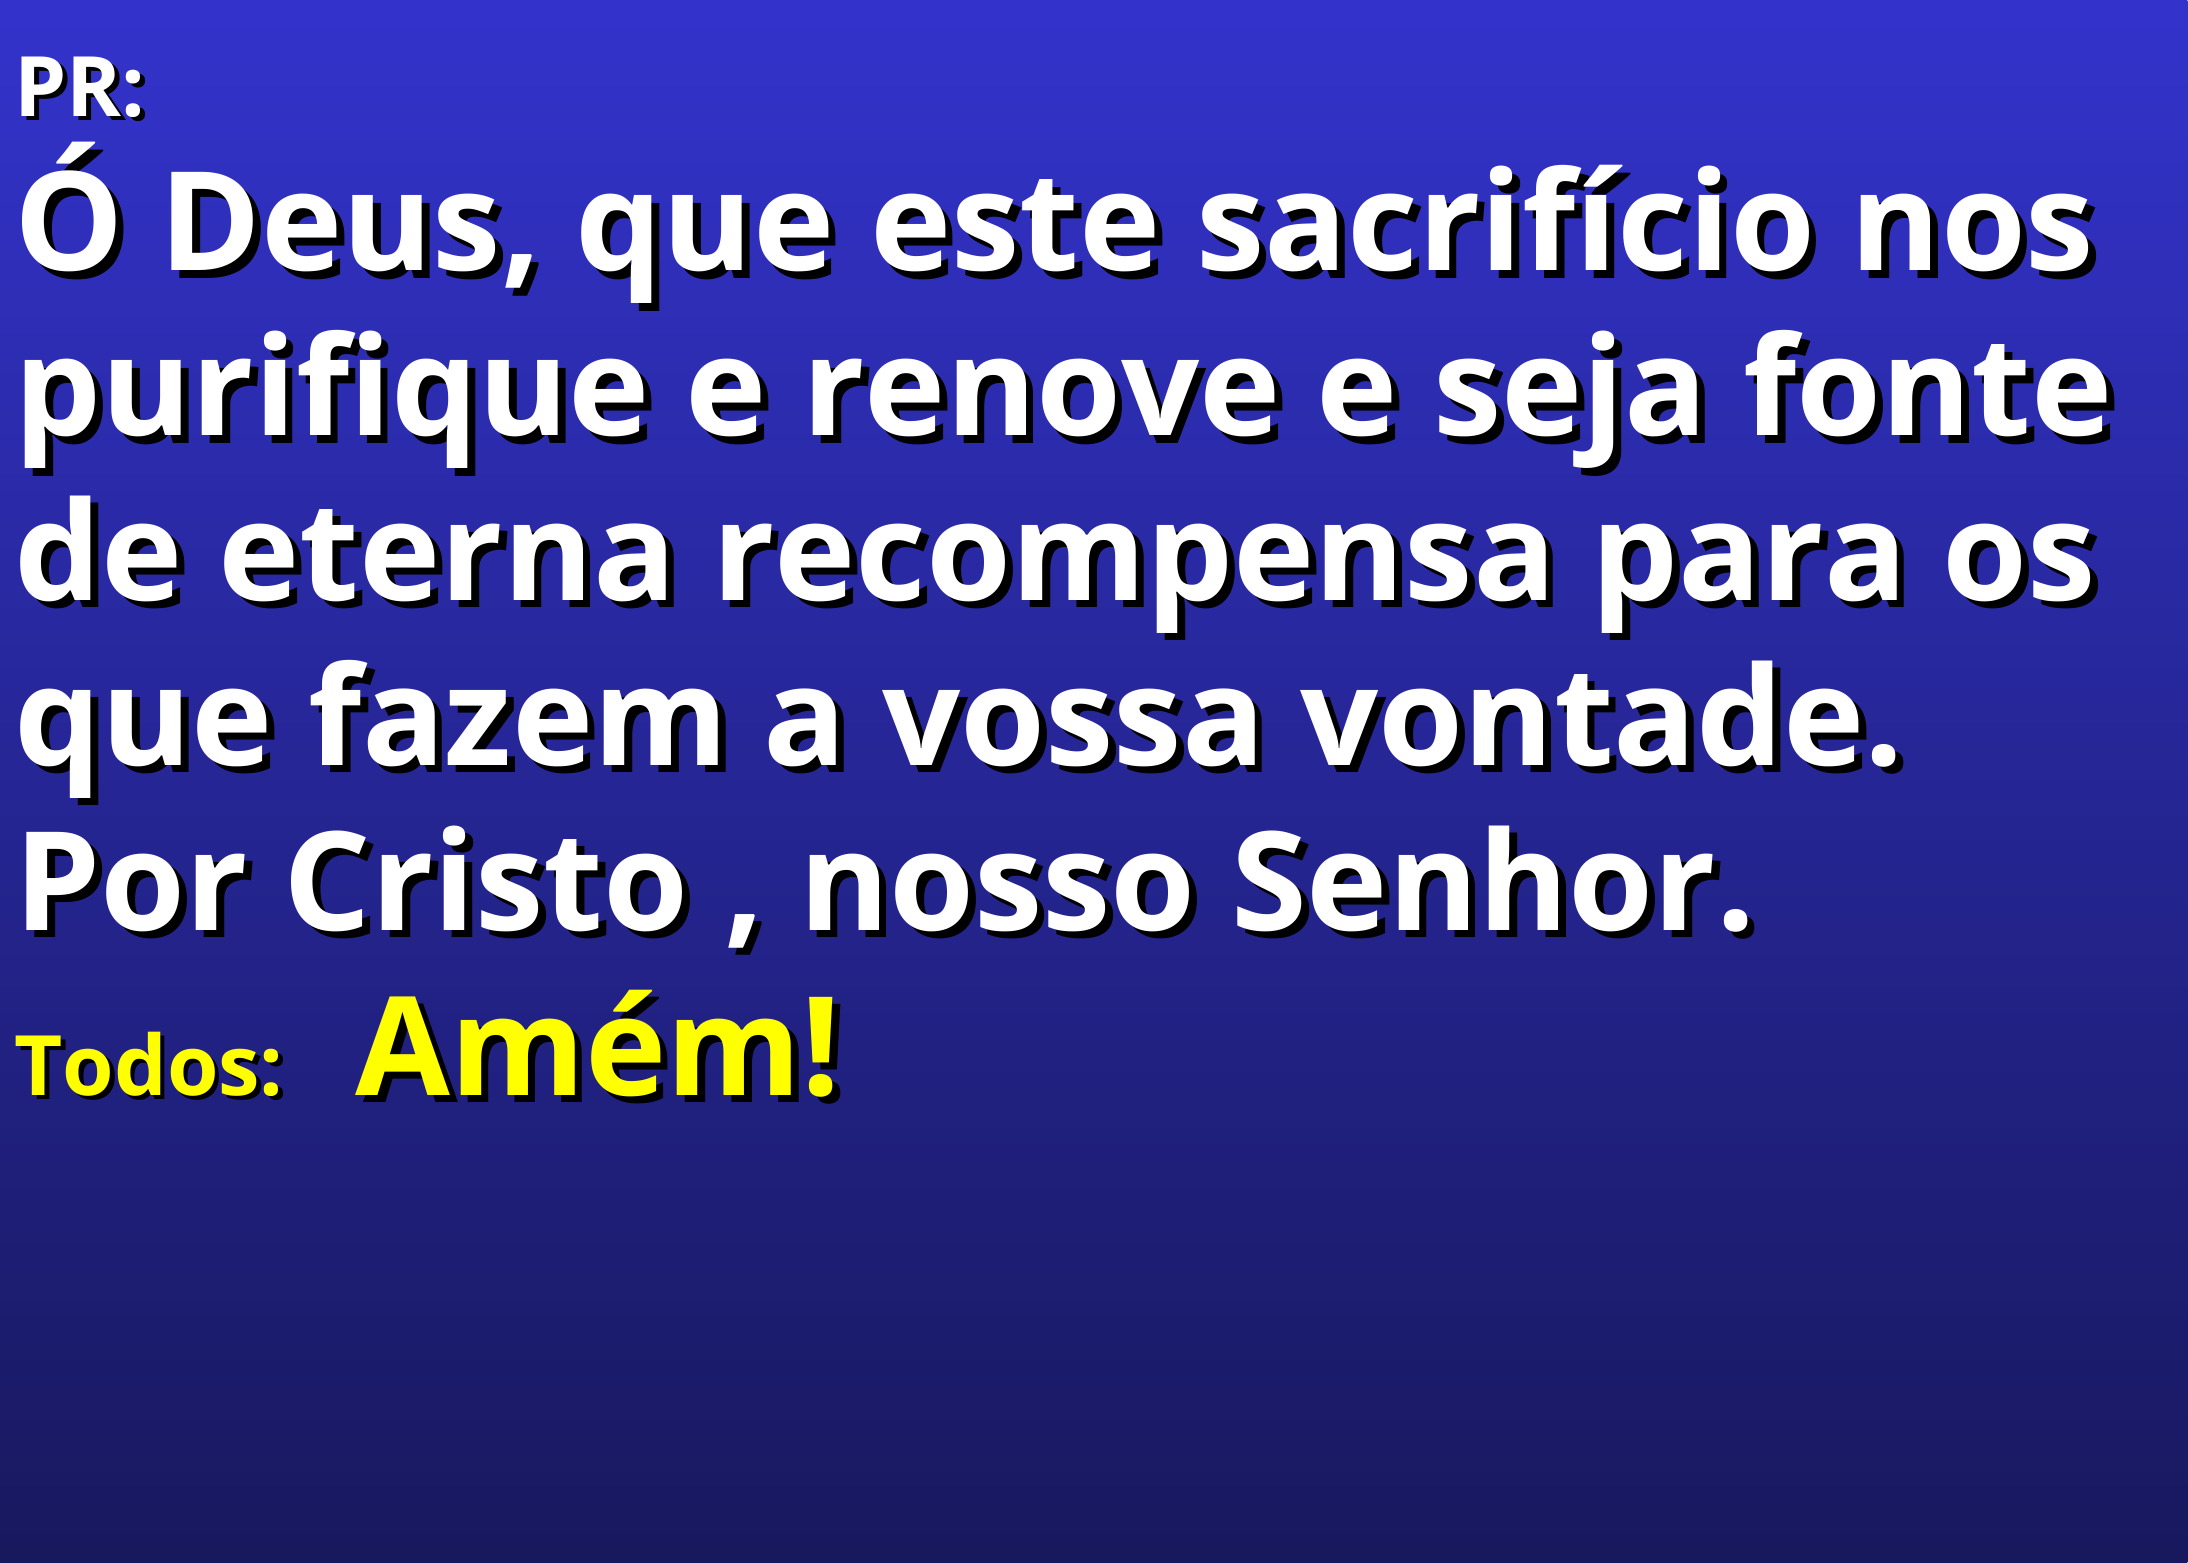

PR:
Ó Deus, que este sacrifício nos purifique e renove e seja fonte de eterna recompensa para os que fazem a vossa vontade. Por Cristo , nosso Senhor.
Todos: Amém!